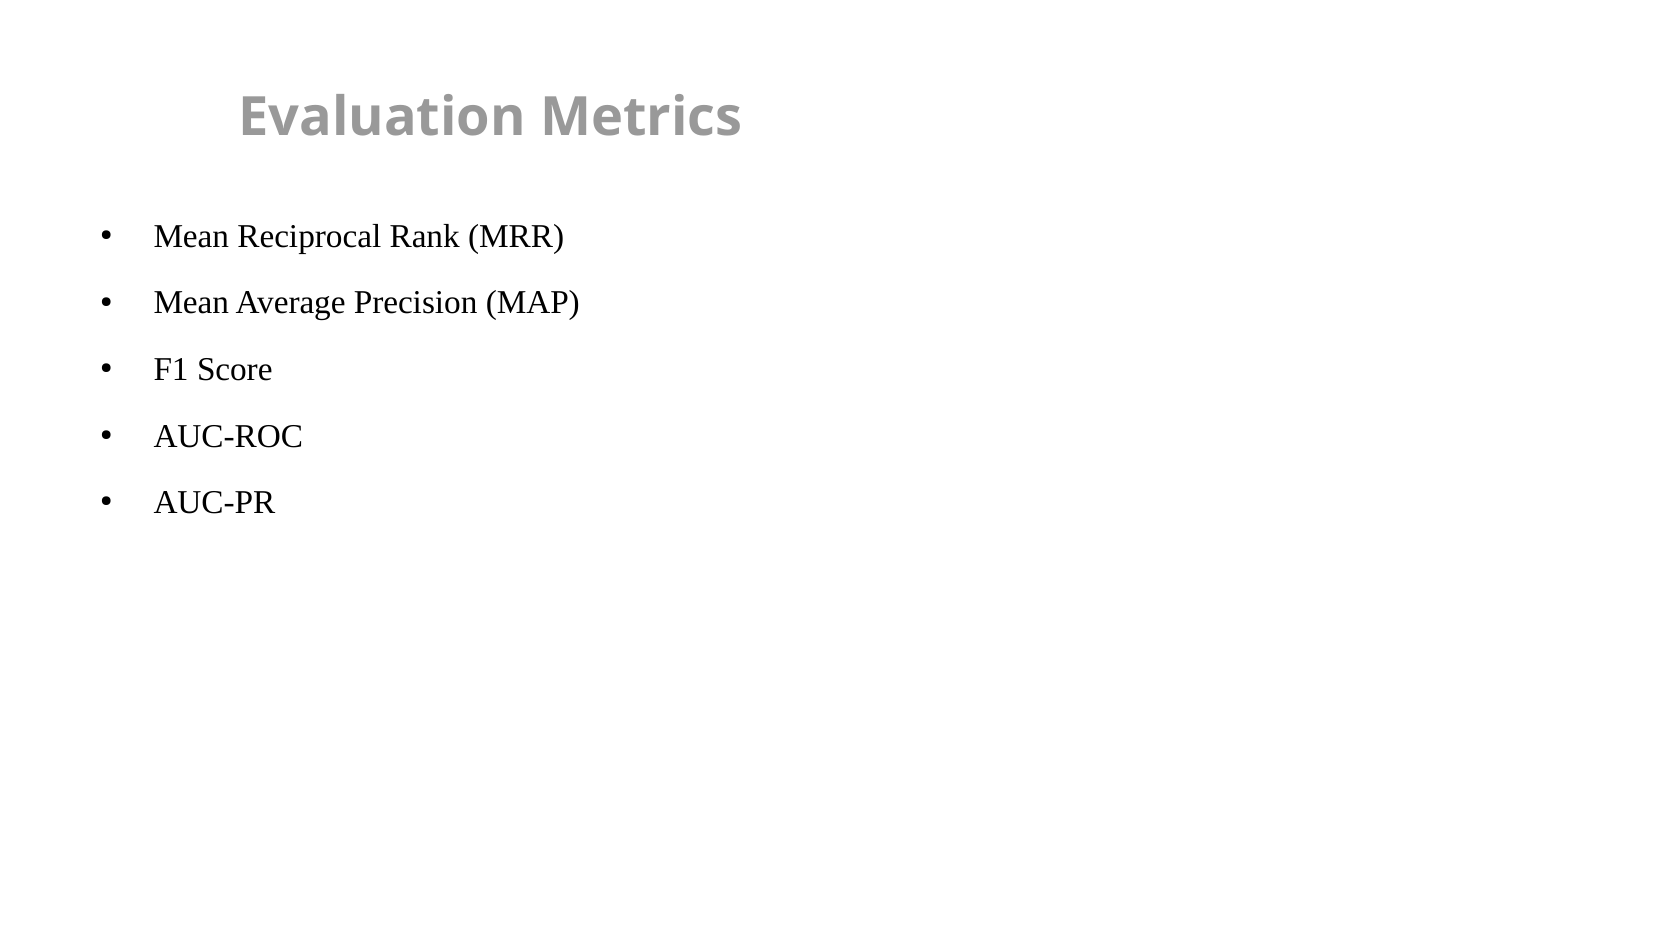

# Evaluation Metrics
Mean Reciprocal Rank (MRR)
Mean Average Precision (MAP)
F1 Score
AUC-ROC
AUC-PR